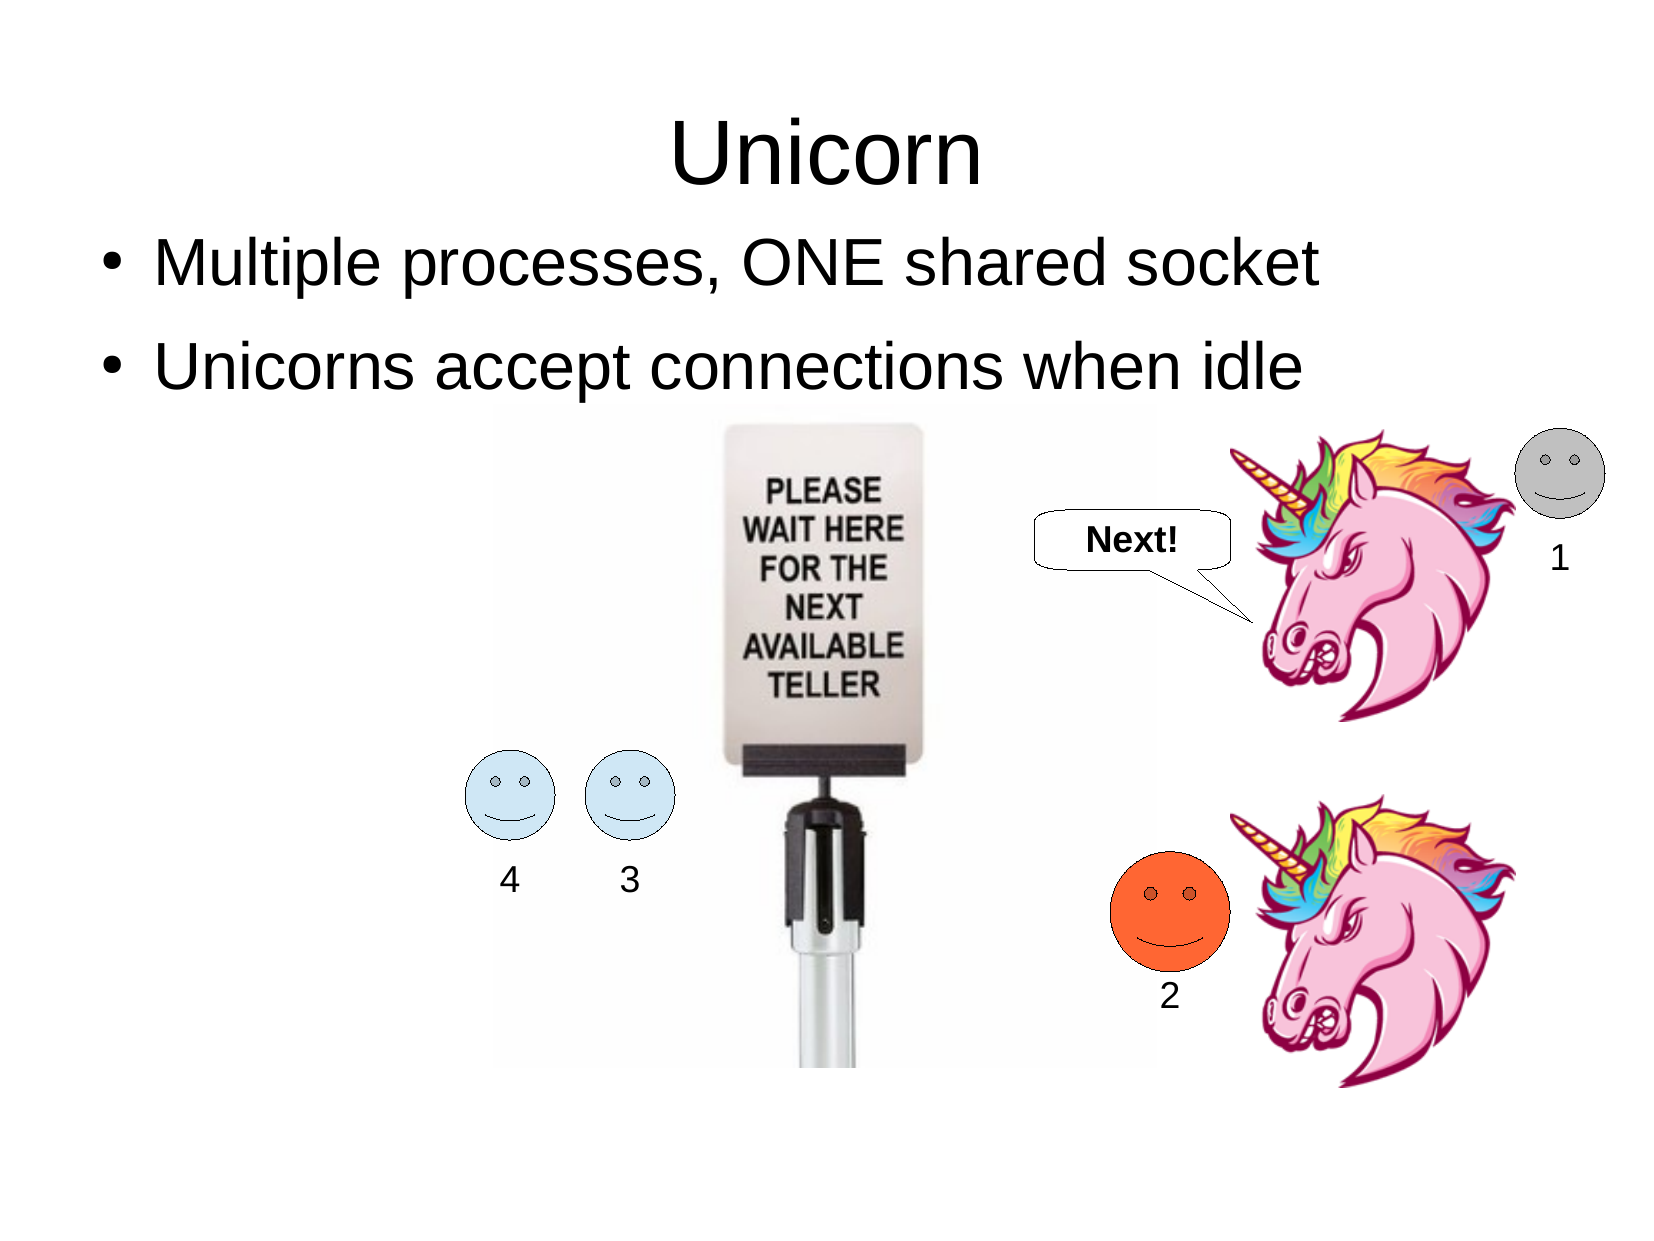

# Unicorn
Multiple processes, ONE shared socket
Unicorns accept connections when idle
1
Next!
4
3
2